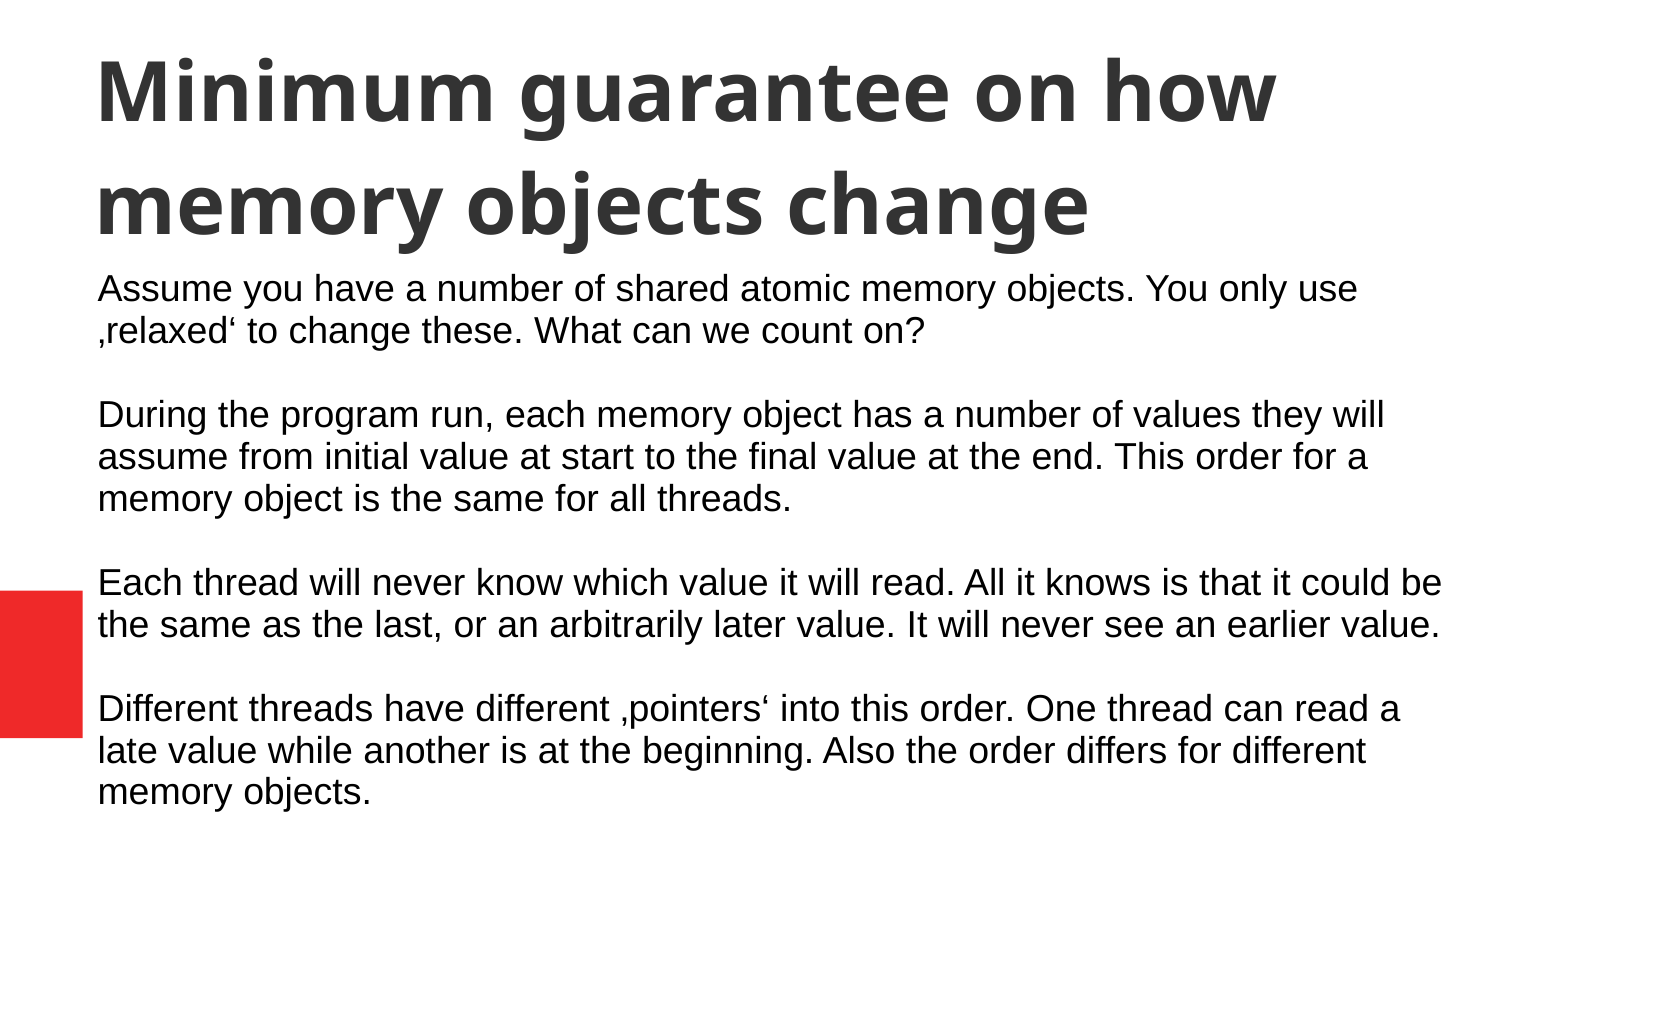

# Minimum guarantee on how memory objects change
Assume you have a number of shared atomic memory objects. You only use ‚relaxed‘ to change these. What can we count on?
During the program run, each memory object has a number of values they will assume from initial value at start to the final value at the end. This order for a memory object is the same for all threads.
Each thread will never know which value it will read. All it knows is that it could be the same as the last, or an arbitrarily later value. It will never see an earlier value.
Different threads have different ‚pointers‘ into this order. One thread can read a late value while another is at the beginning. Also the order differs for different memory objects.